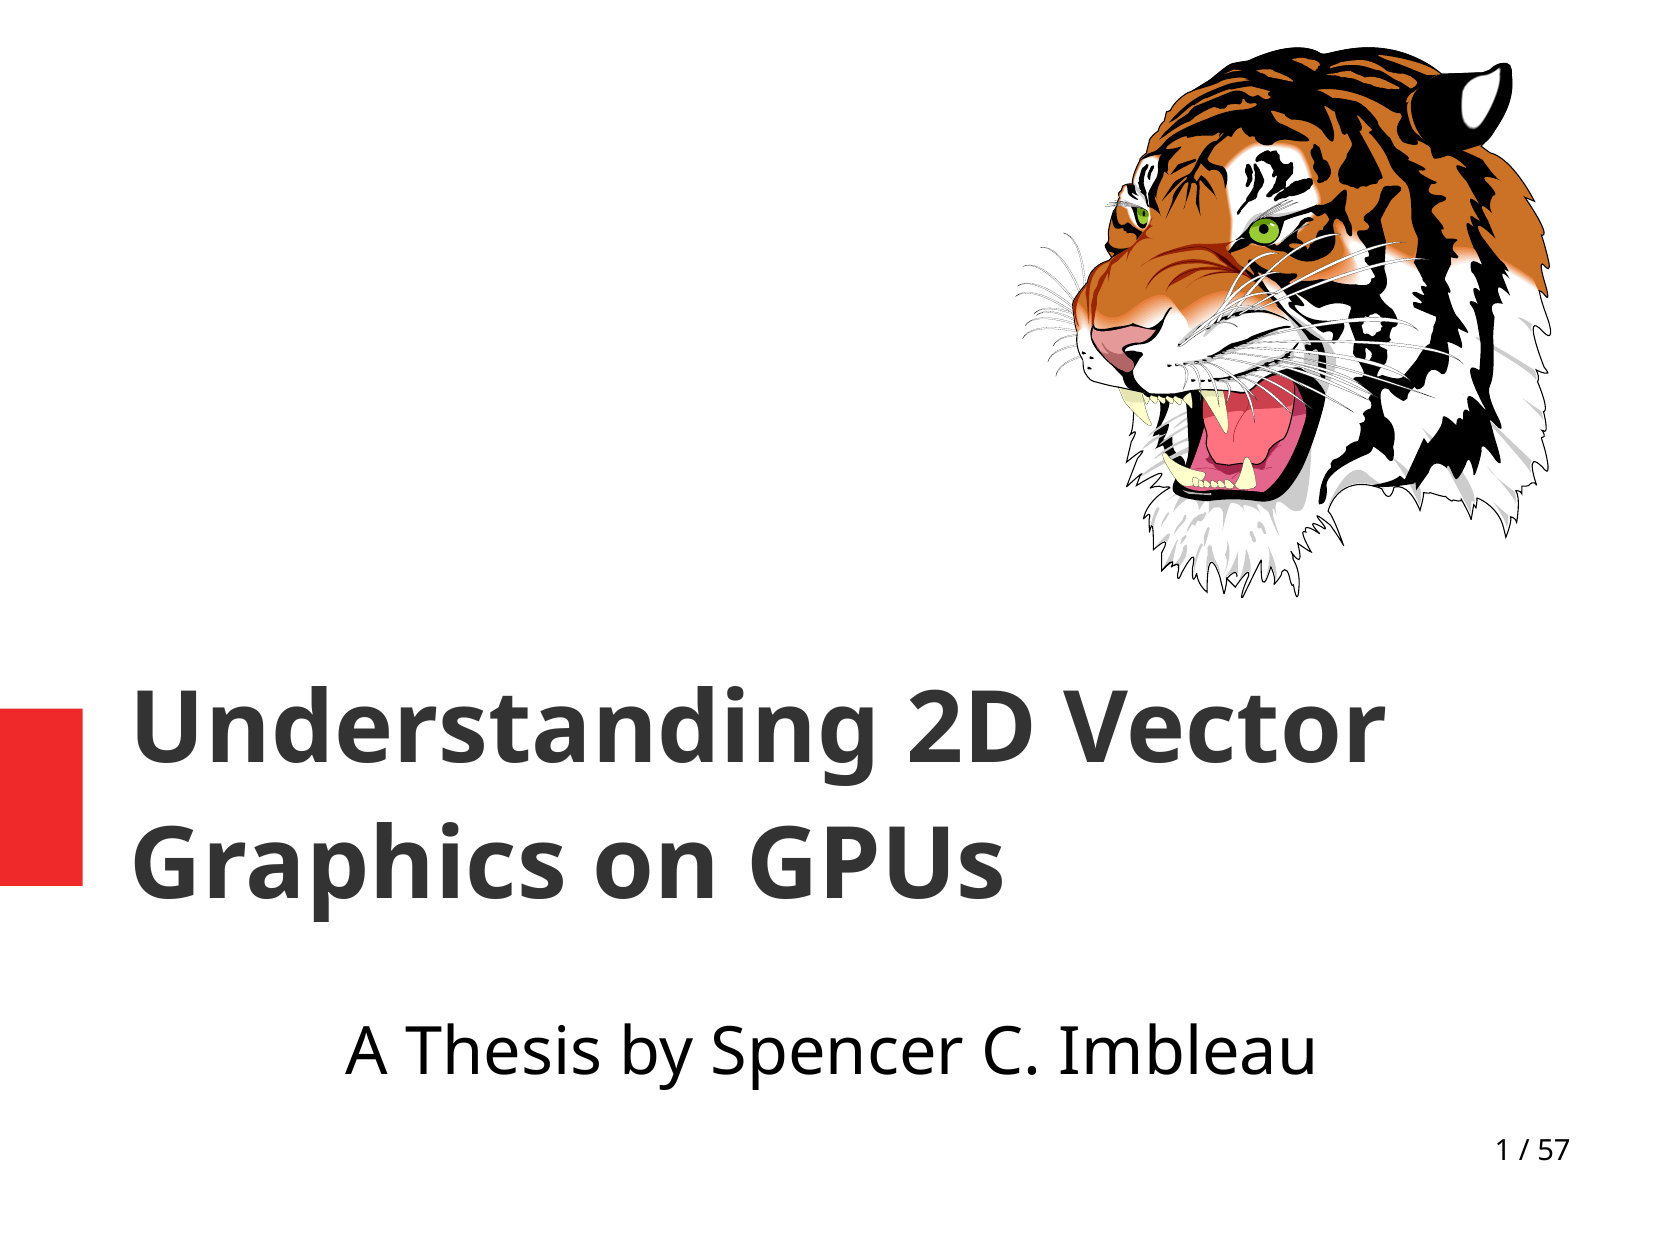

# Understanding 2D Vector Graphics on GPUs
A Thesis by Spencer C. Imbleau
1